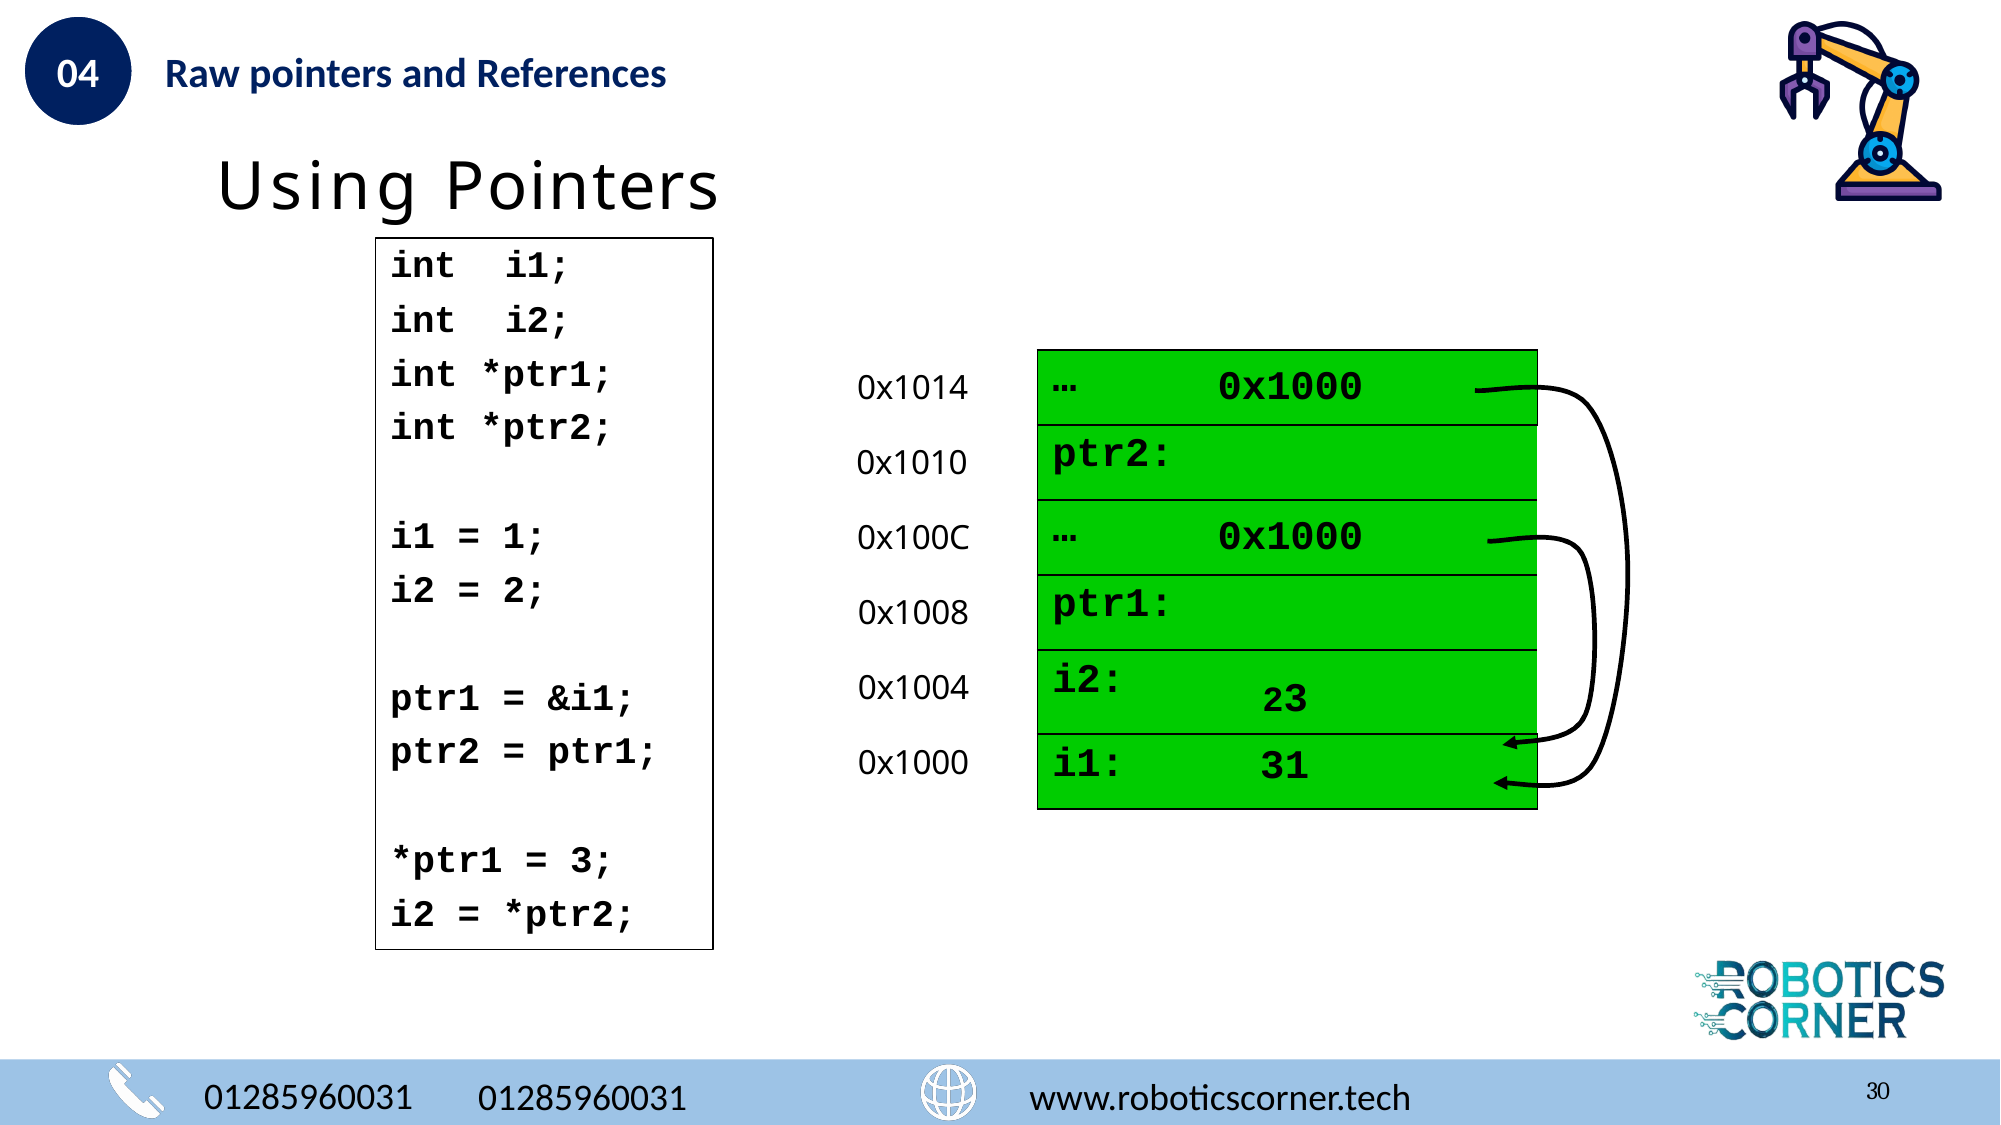

04
Raw pointers and References
# Using Pointers
int	i1;
int	i2; int *ptr1; int *ptr2;
| … | 0x1000 |
| --- | --- |
| ptr2: | |
| … | 0x1000 |
| ptr1: | |
| i2: | 23 |
| i1: | 31 |
0x1014
0x1010
i1 = 1;
i2 = 2;
0x100C
0x1008
ptr1 = &i1; ptr2 = ptr1;
0x1004
0x1000
*ptr1 = 3; i2 = *ptr2;